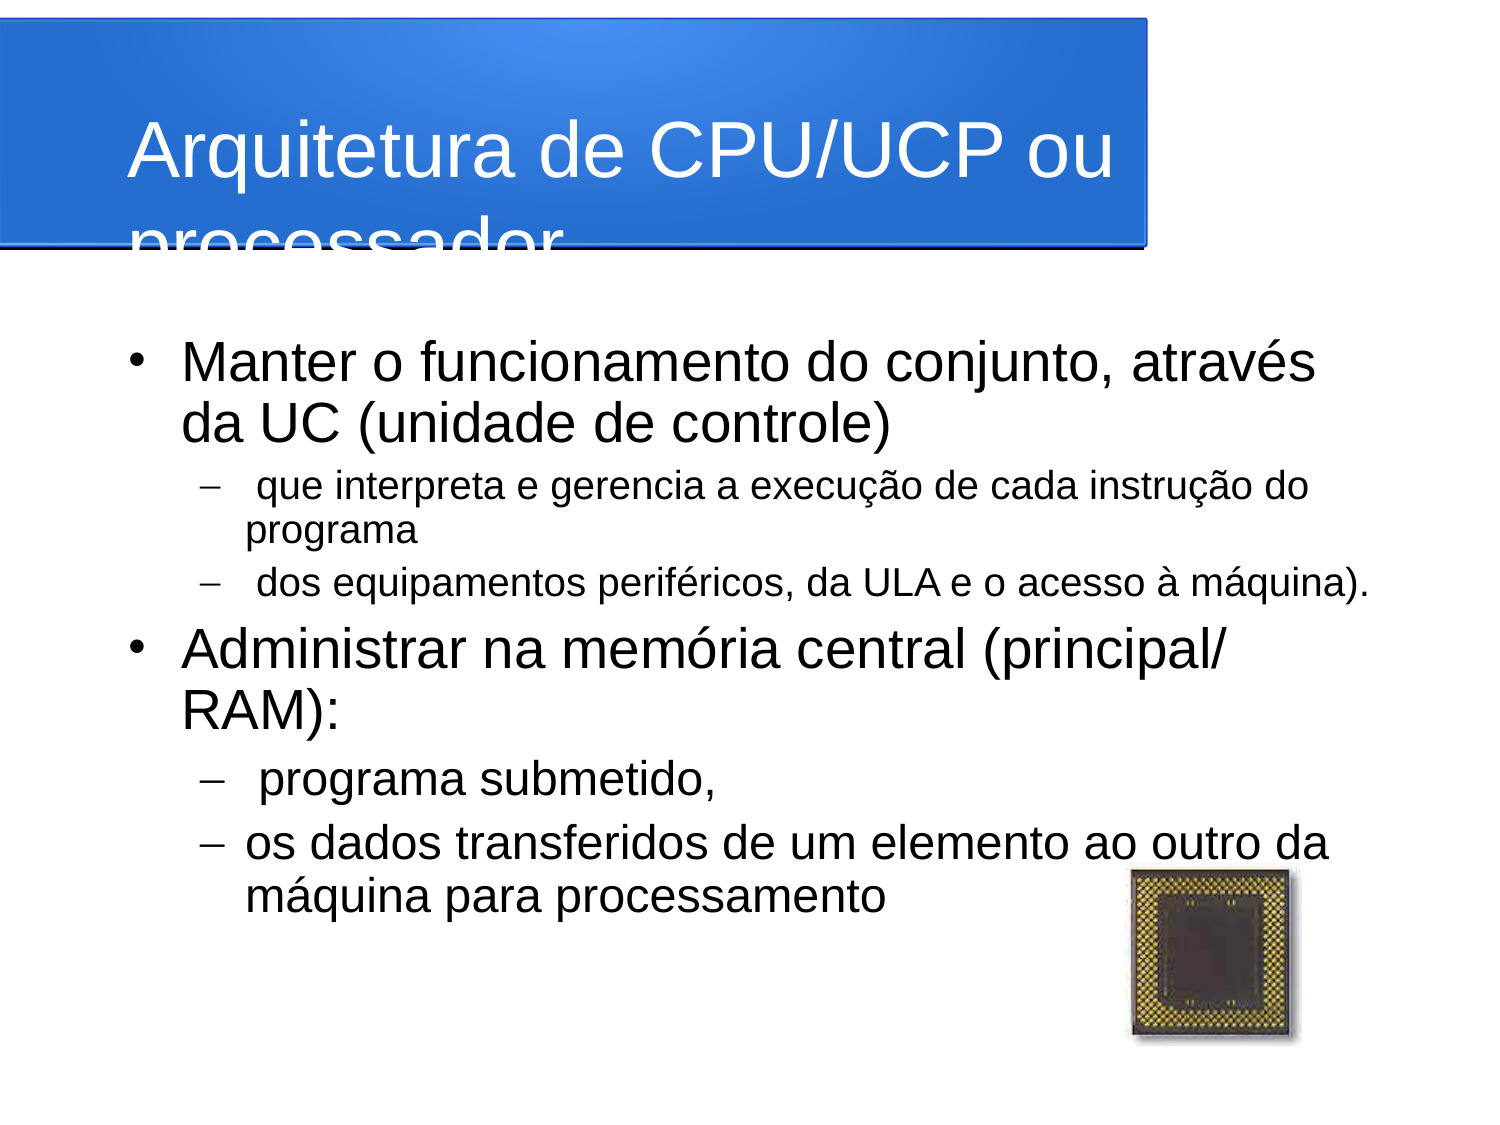

# Arquitetura de CPU/UCP ou processador
Manter o funcionamento do conjunto, através da UC (unidade de controle)
 que interpreta e gerencia a execução de cada instrução do programa
 dos equipamentos periféricos, da ULA e o acesso à máquina).
Administrar na memória central (principal/ RAM):
 programa submetido,
os dados transferidos de um elemento ao outro da máquina para processamento